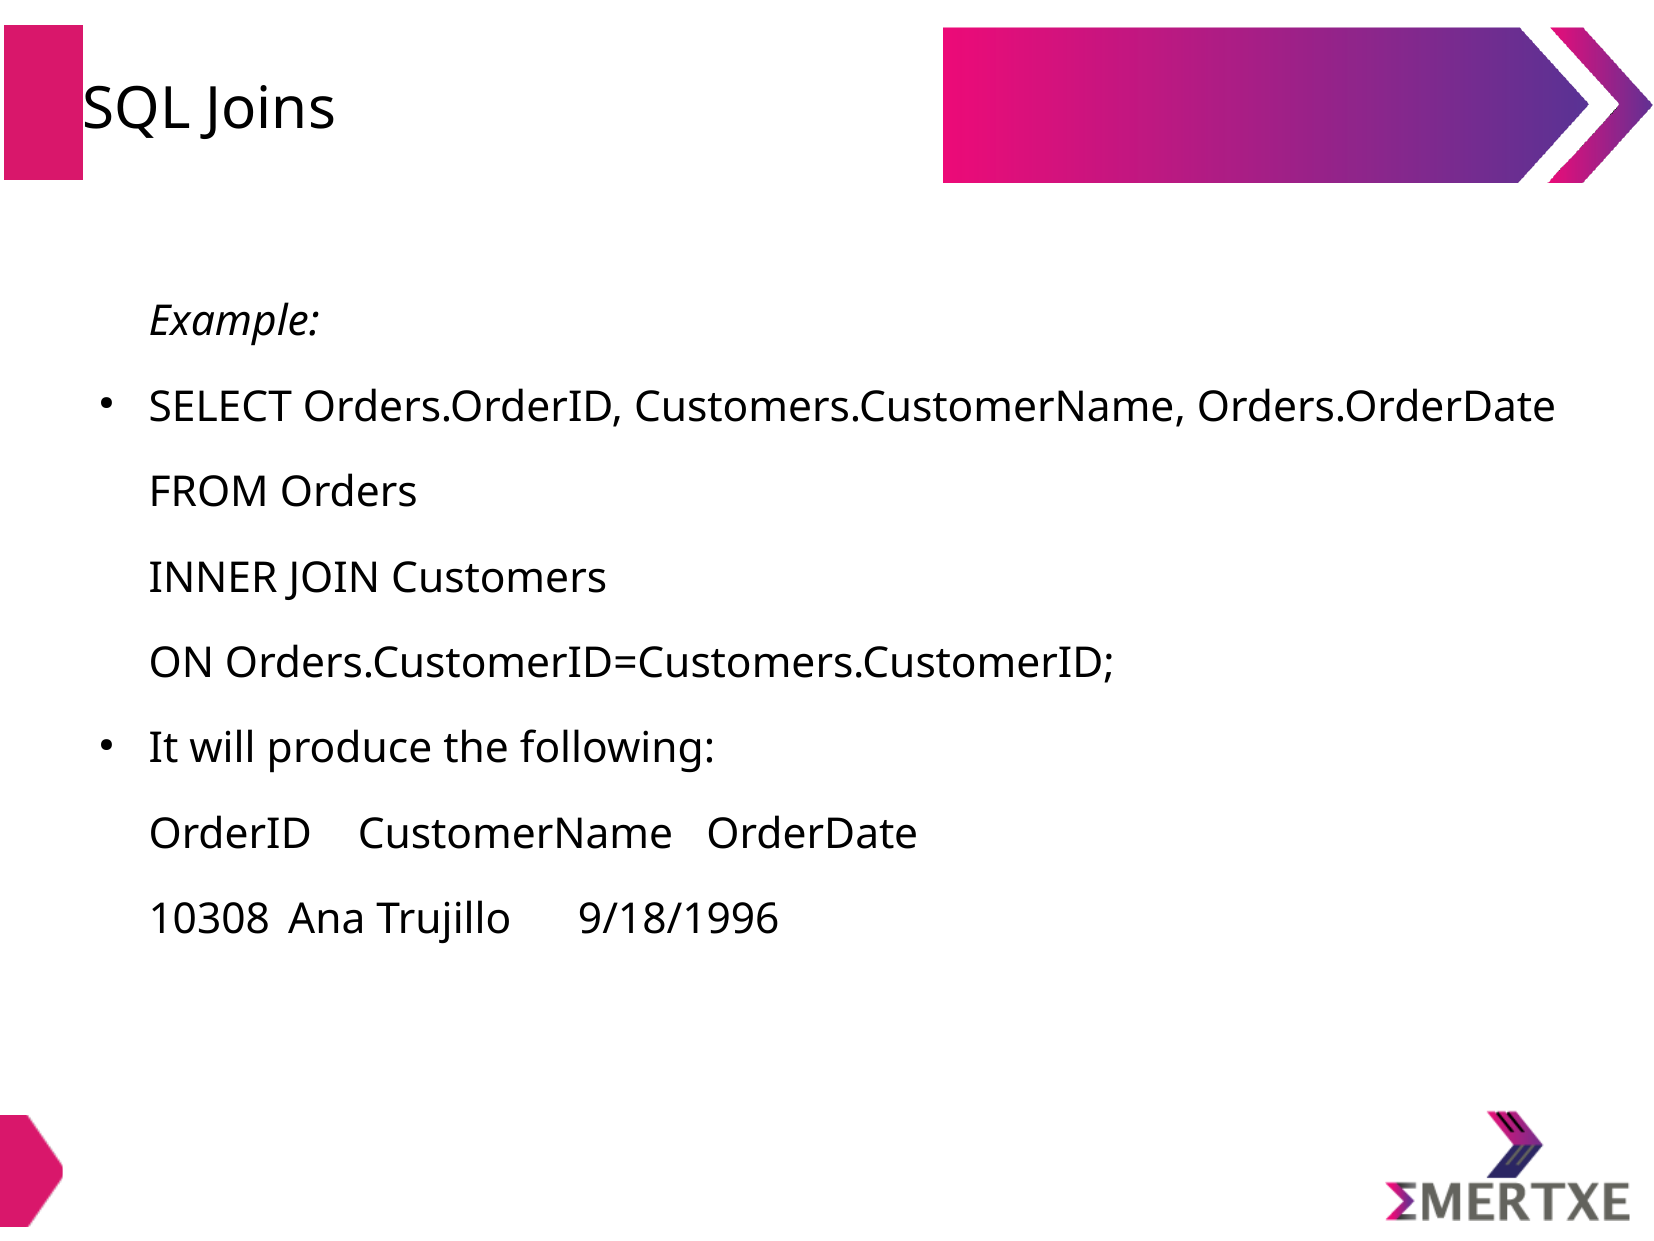

# SQL Joins
Example:
SELECT Orders.OrderID, Customers.CustomerName, Orders.OrderDate
FROM Orders
INNER JOIN Customers
ON Orders.CustomerID=Customers.CustomerID;
It will produce the following:
OrderID 	CustomerName 	OrderDate
10308 		Ana Trujillo 		 9/18/1996